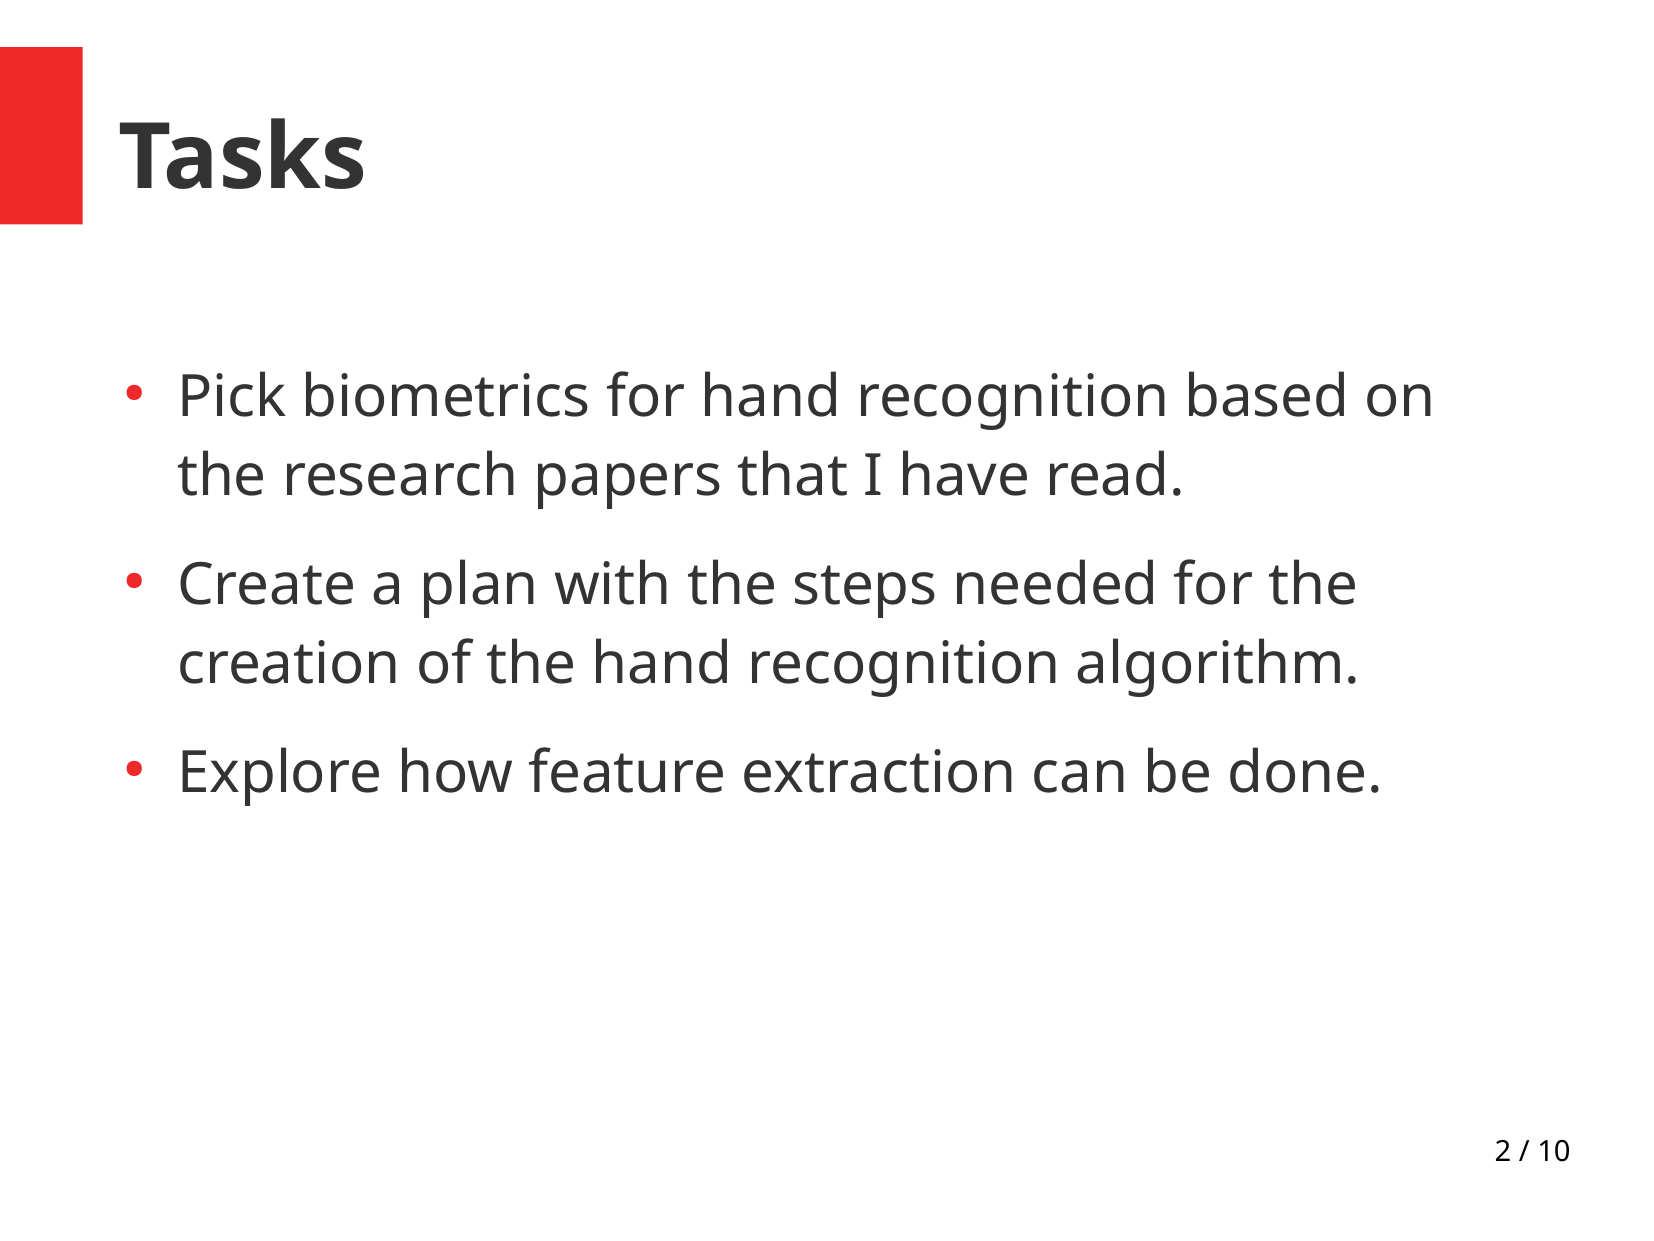

# Tasks
Pick biometrics for hand recognition based on the research papers that I have read.
Create a plan with the steps needed for the creation of the hand recognition algorithm.
Explore how feature extraction can be done.
2